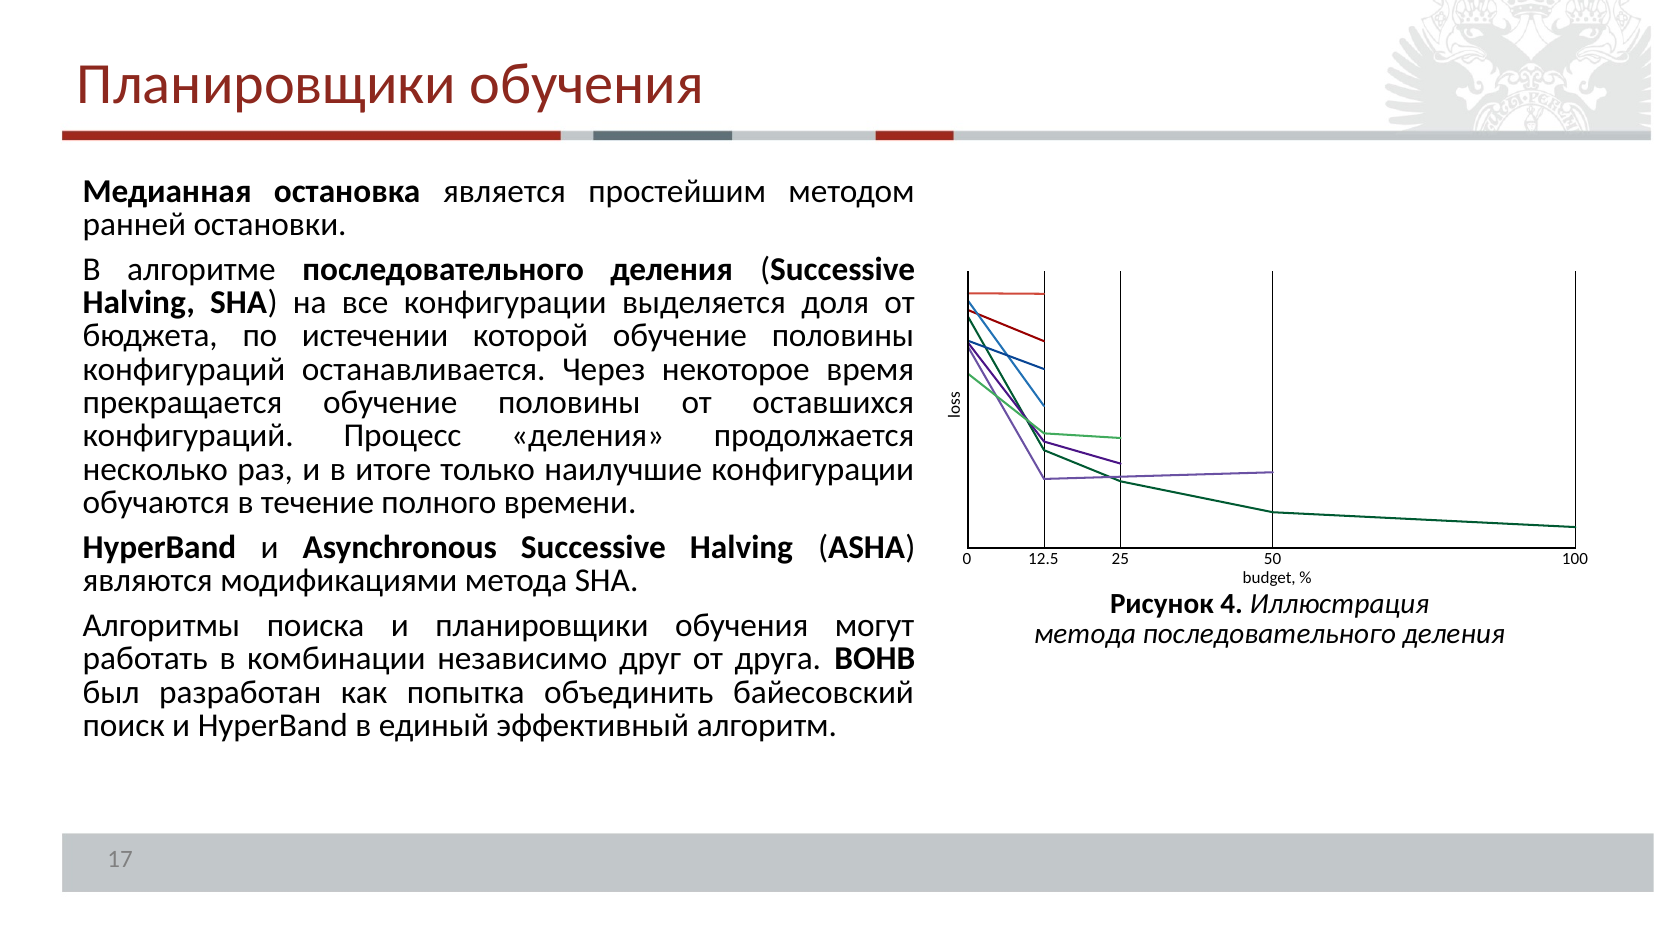

# Планировщики обучения
Медианная остановка является простейшим методом ранней остановки.
В алгоритме последовательного деления (Successive Halving, SHA) на все конфигурации выделяется доля от бюджета, по истечении которой обучение половины конфигураций останавливается. Через некоторое время прекращается обучение половины от оставшихся конфигураций. Процесс «деления» продолжается несколько раз, и в итоге только наилучшие конфигурации обучаются в течение полного времени.
HyperBand и Asynchronous Successive Halving (ASHA) являются модификациями метода SHA.
Алгоритмы поиска и планировщики обучения могут работать в комбинации независимо друг от друга. BOHB был разработан как попытка объединить байесовский поиск и HyperBand в единый эффективный алгоритм.
Рисунок 4. Иллюстрация
метода последовательного деления
17